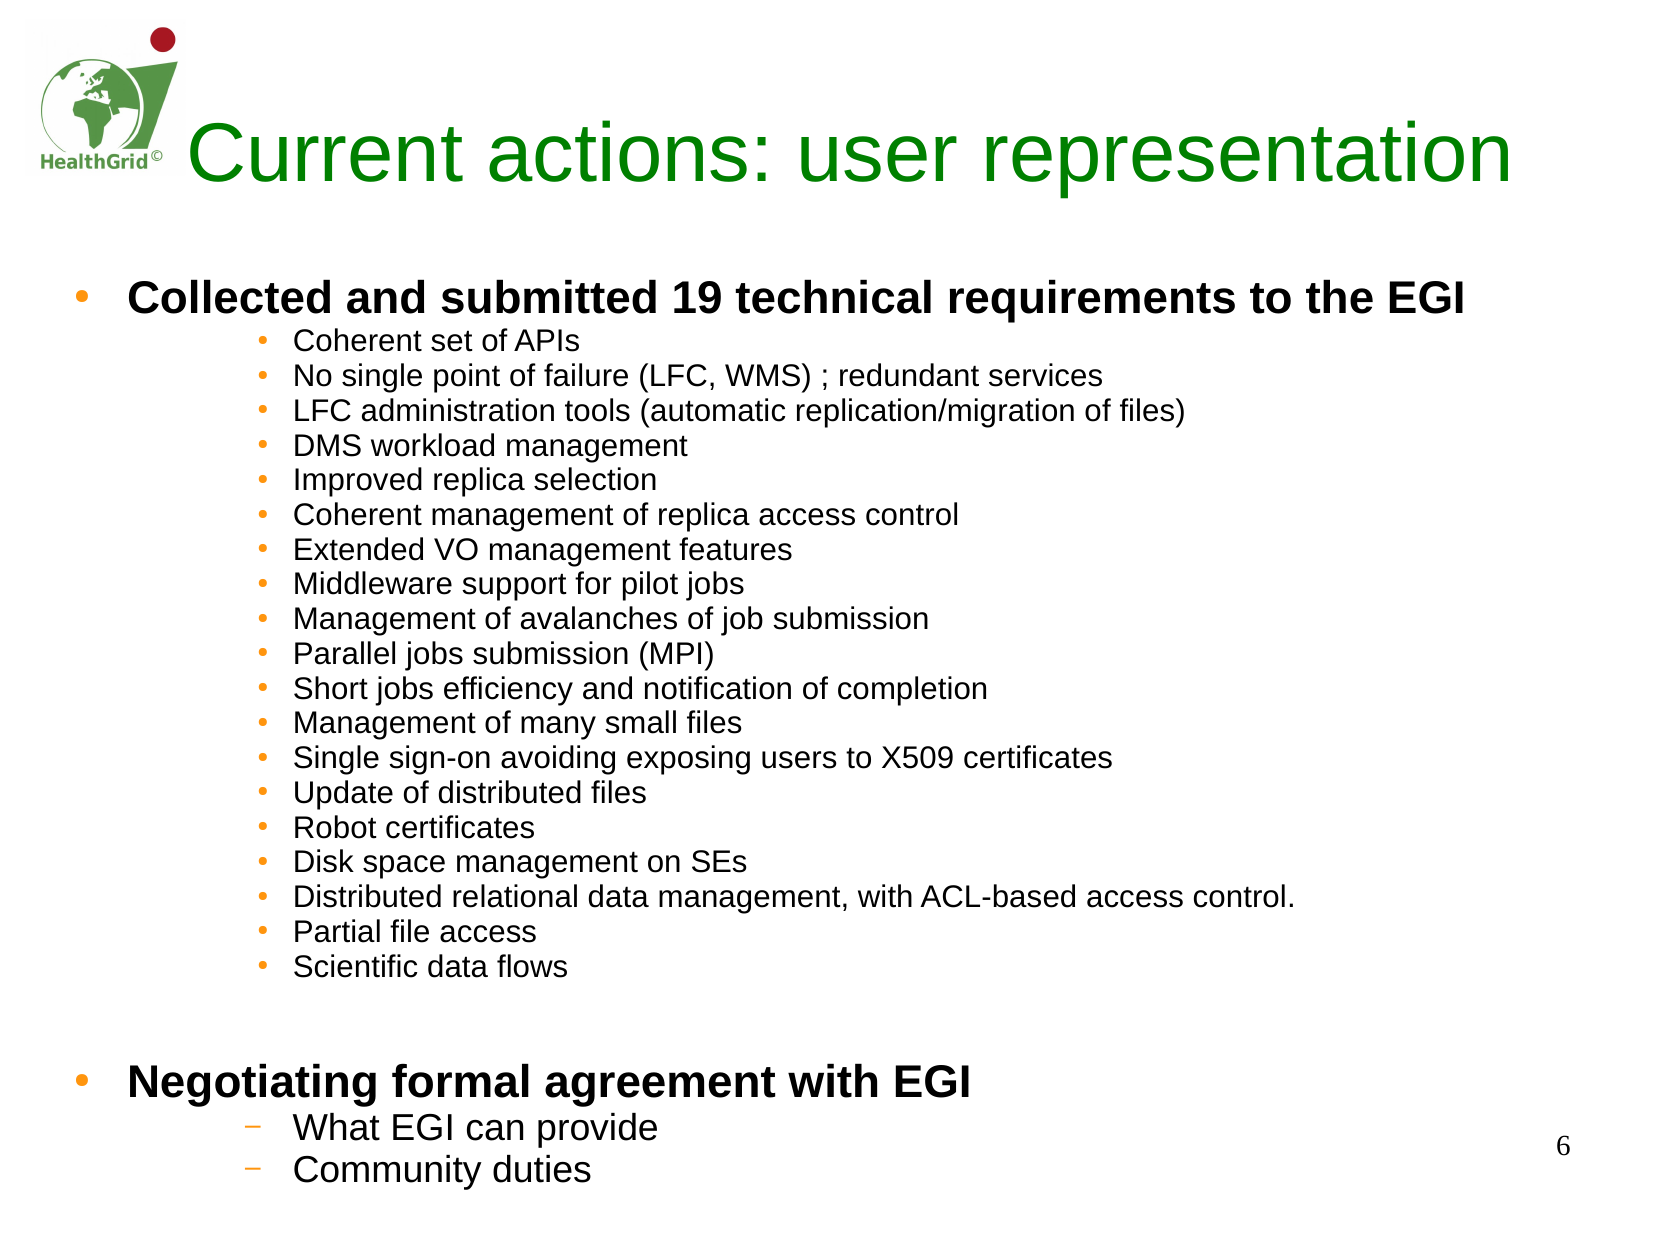

# Current actions: user representation
Collected and submitted 19 technical requirements to the EGI
Coherent set of APIs
No single point of failure (LFC, WMS) ; redundant services
LFC administration tools (automatic replication/migration of files)
DMS workload management
Improved replica selection
Coherent management of replica access control
Extended VO management features
Middleware support for pilot jobs
Management of avalanches of job submission
Parallel jobs submission (MPI)
Short jobs efficiency and notification of completion
Management of many small files
Single sign-on avoiding exposing users to X509 certificates
Update of distributed files
Robot certificates
Disk space management on SEs
Distributed relational data management, with ACL-based access control.
Partial file access
Scientific data flows
Negotiating formal agreement with EGI
What EGI can provide
Community duties
6